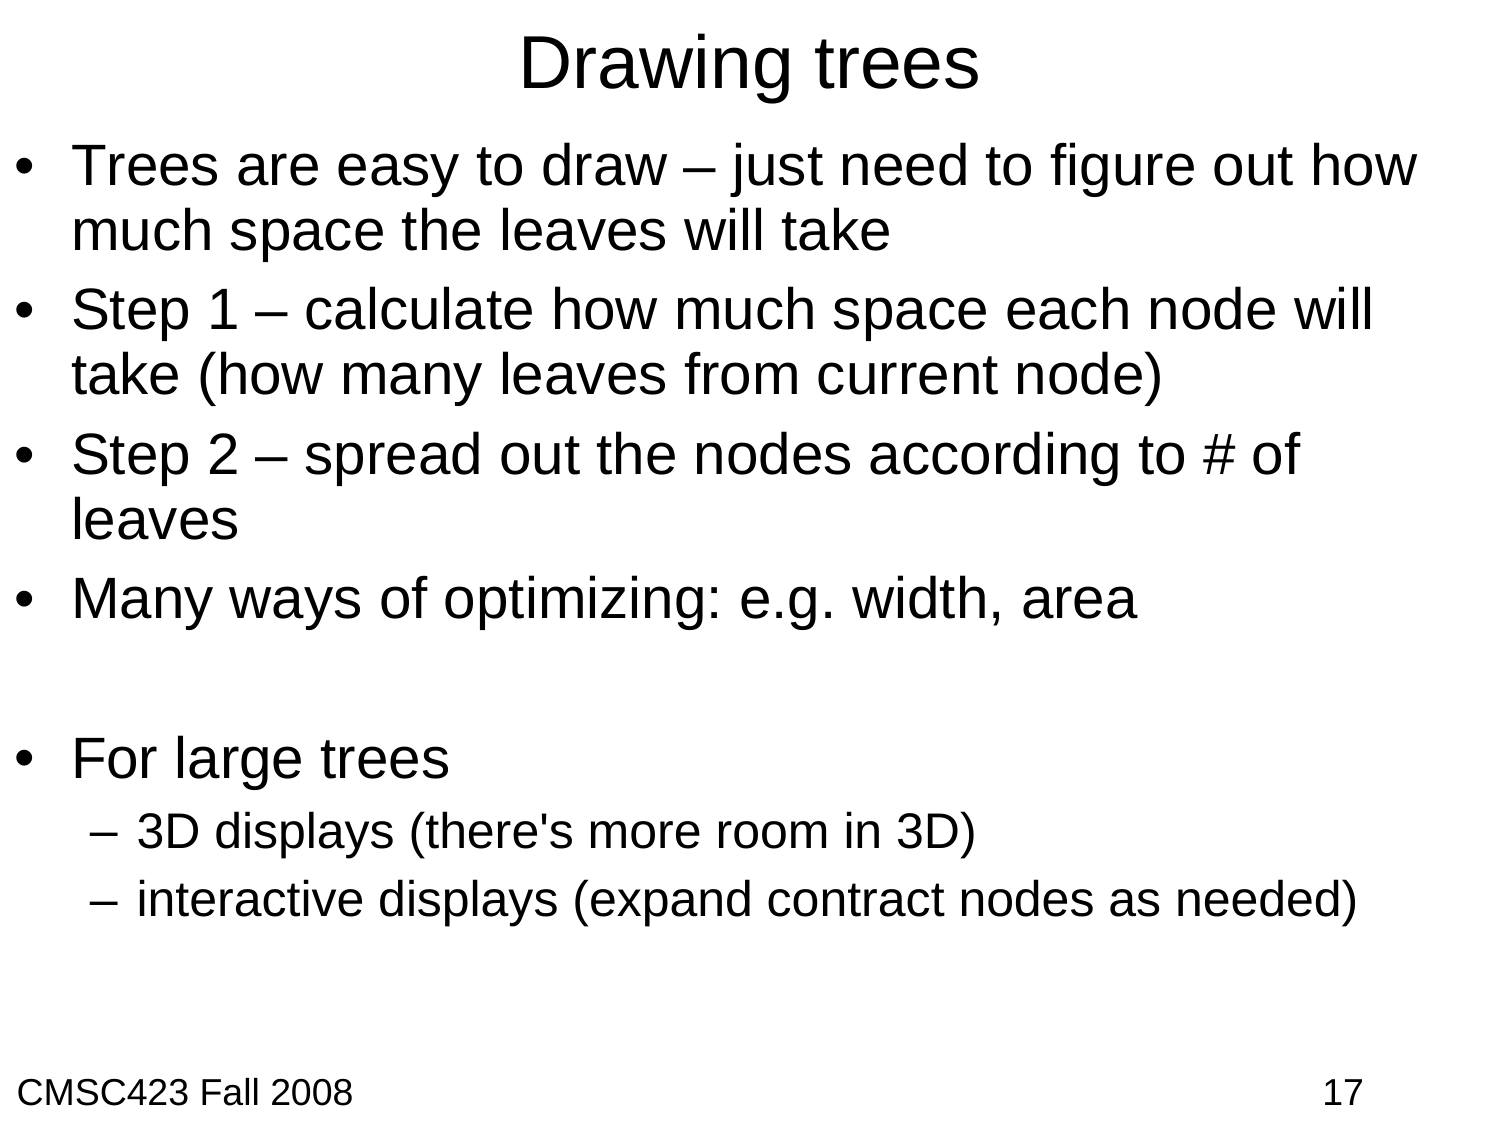

# Drawing trees
Trees are easy to draw – just need to figure out how much space the leaves will take
Step 1 – calculate how much space each node will take (how many leaves from current node)
Step 2 – spread out the nodes according to # of leaves
Many ways of optimizing: e.g. width, area
For large trees
3D displays (there's more room in 3D)
interactive displays (expand contract nodes as needed)
CMSC423 Fall 2008
17